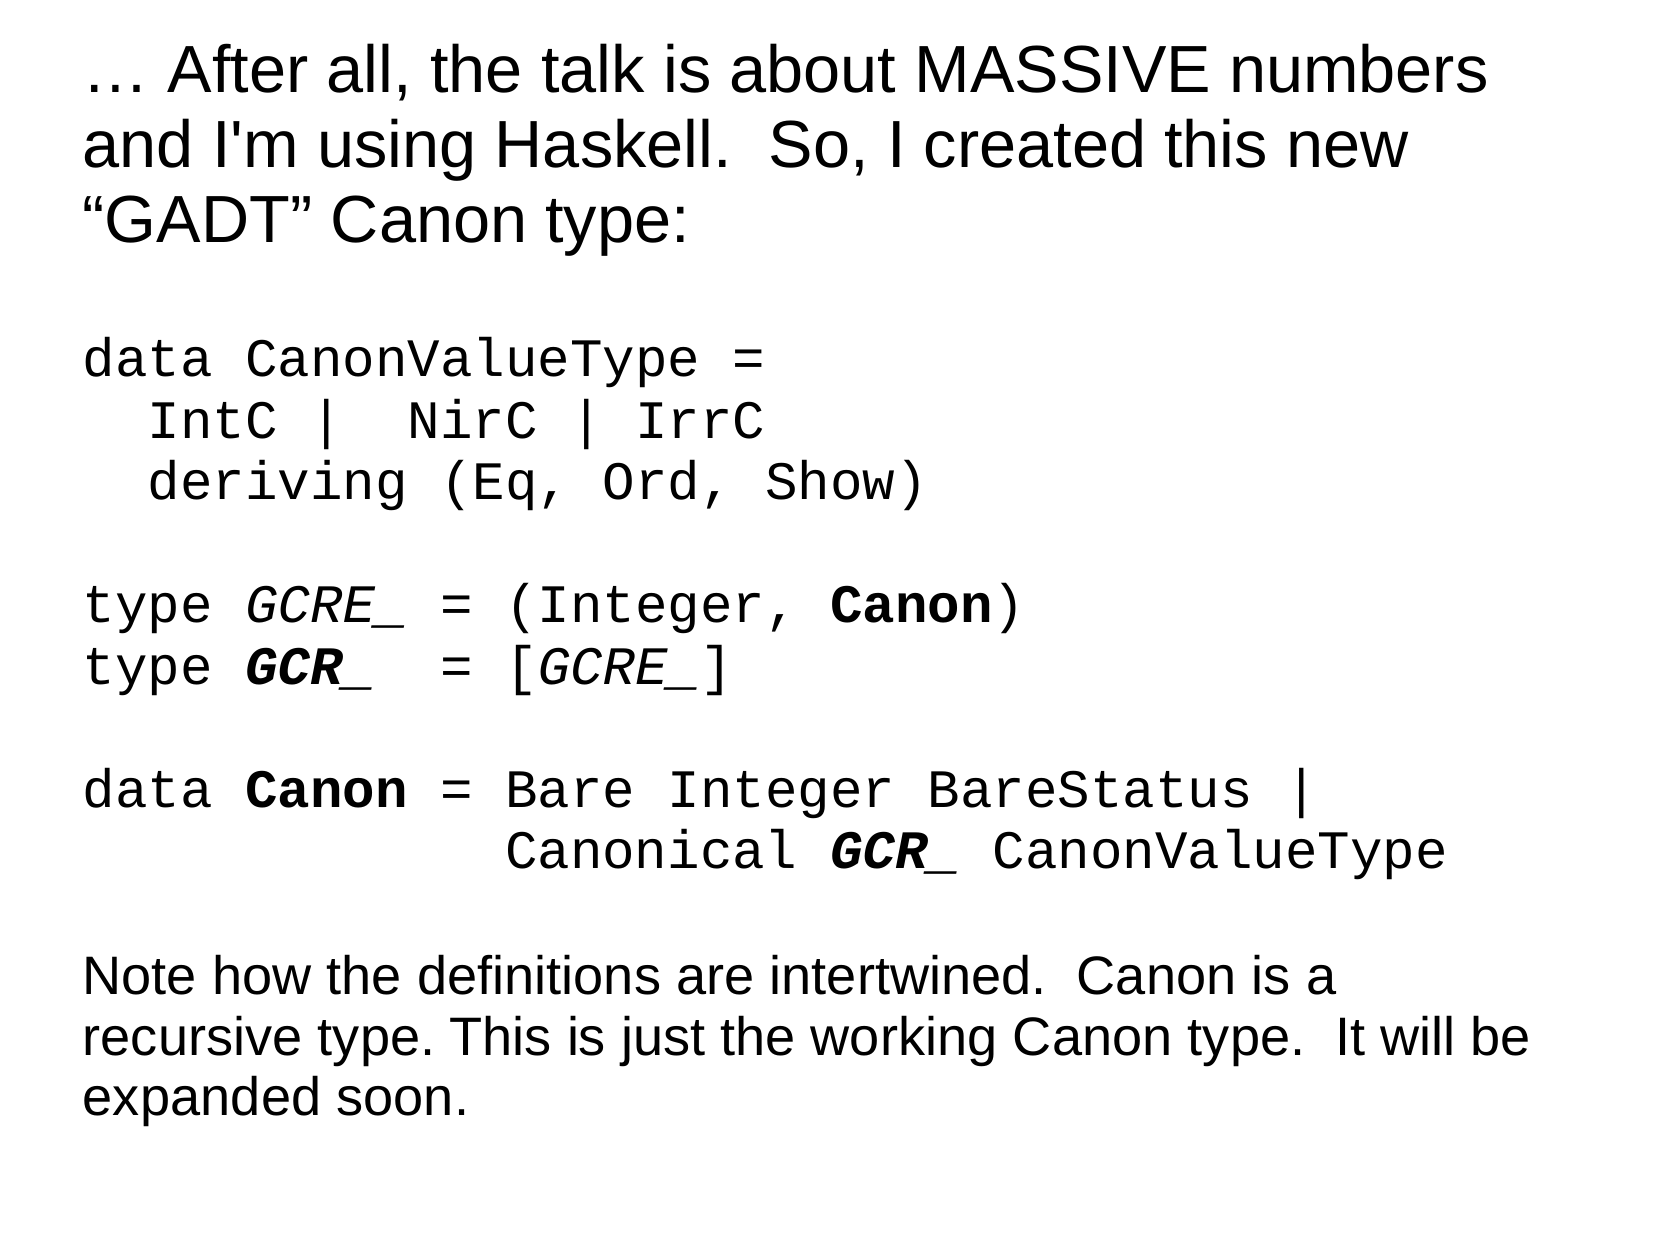

# … After all, the talk is about MASSIVE numbers and I'm using Haskell. So, I created this new “GADT” Canon type: data CanonValueType =
 IntC | NirC | IrrC
 deriving (Eq, Ord, Show)
type GCRE_ = (Integer, Canon)
type GCR_ = [GCRE_]
data Canon = Bare Integer BareStatus |
 Canonical GCR_ CanonValueType
Note how the definitions are intertwined. Canon is a recursive type. This is just the working Canon type. It will be expanded soon.